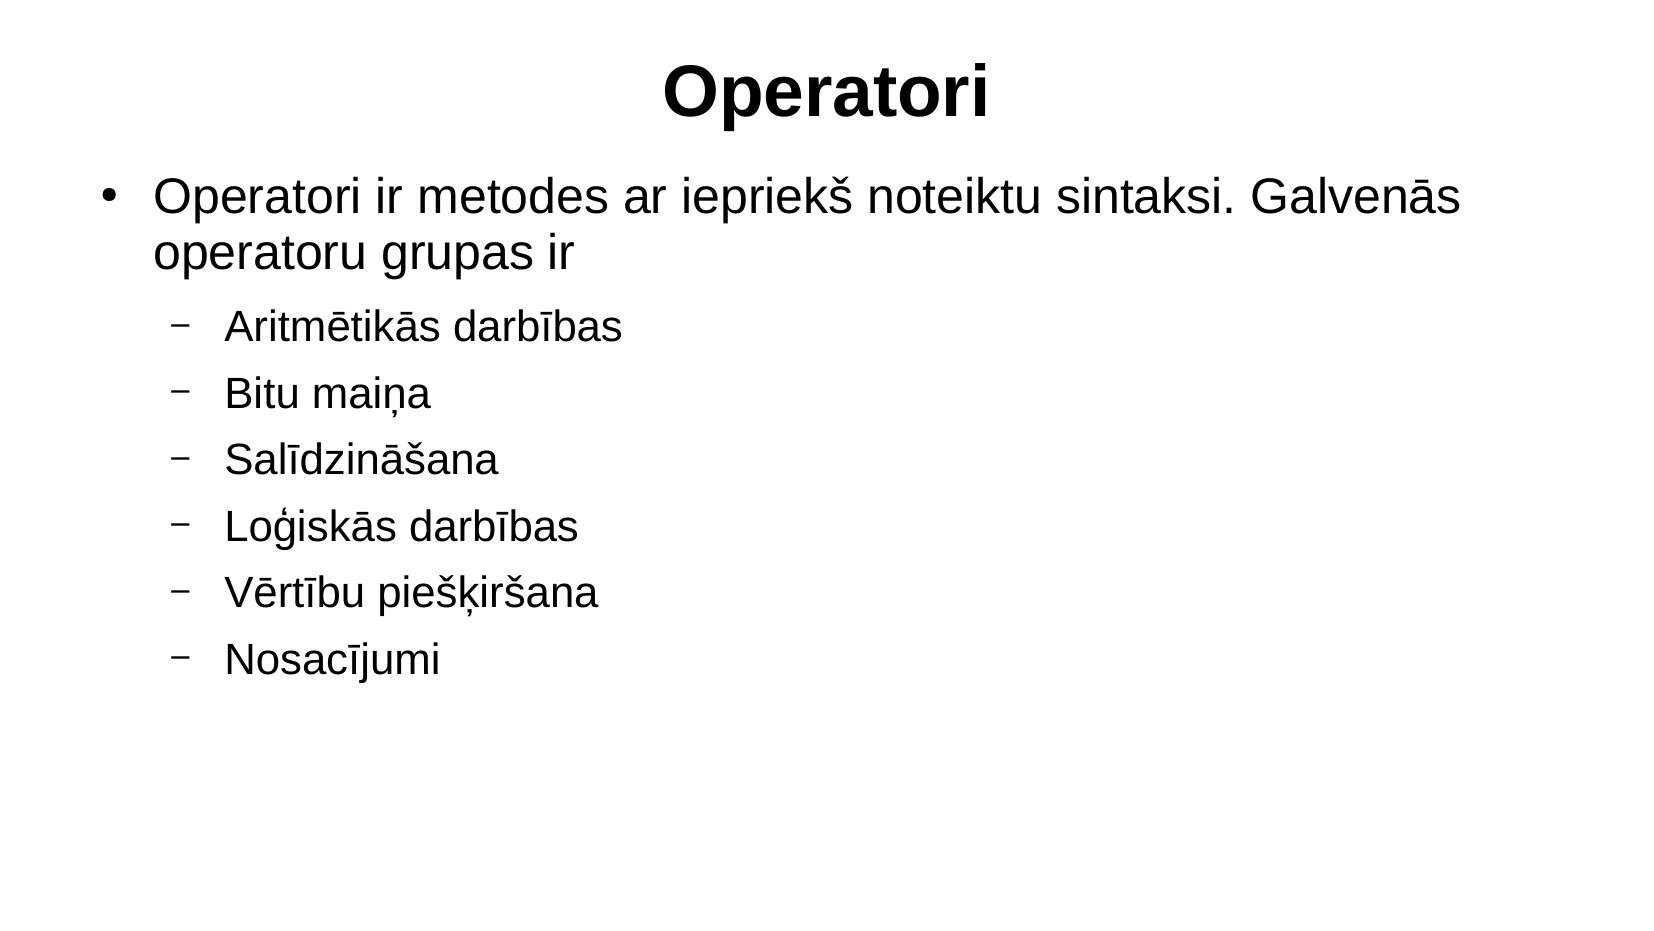

# Operatori
Operatori ir metodes ar iepriekš noteiktu sintaksi. Galvenās operatoru grupas ir
Aritmētikās darbības
Bitu maiņa
Salīdzināšana
Loģiskās darbības
Vērtību piešķiršana
Nosacījumi